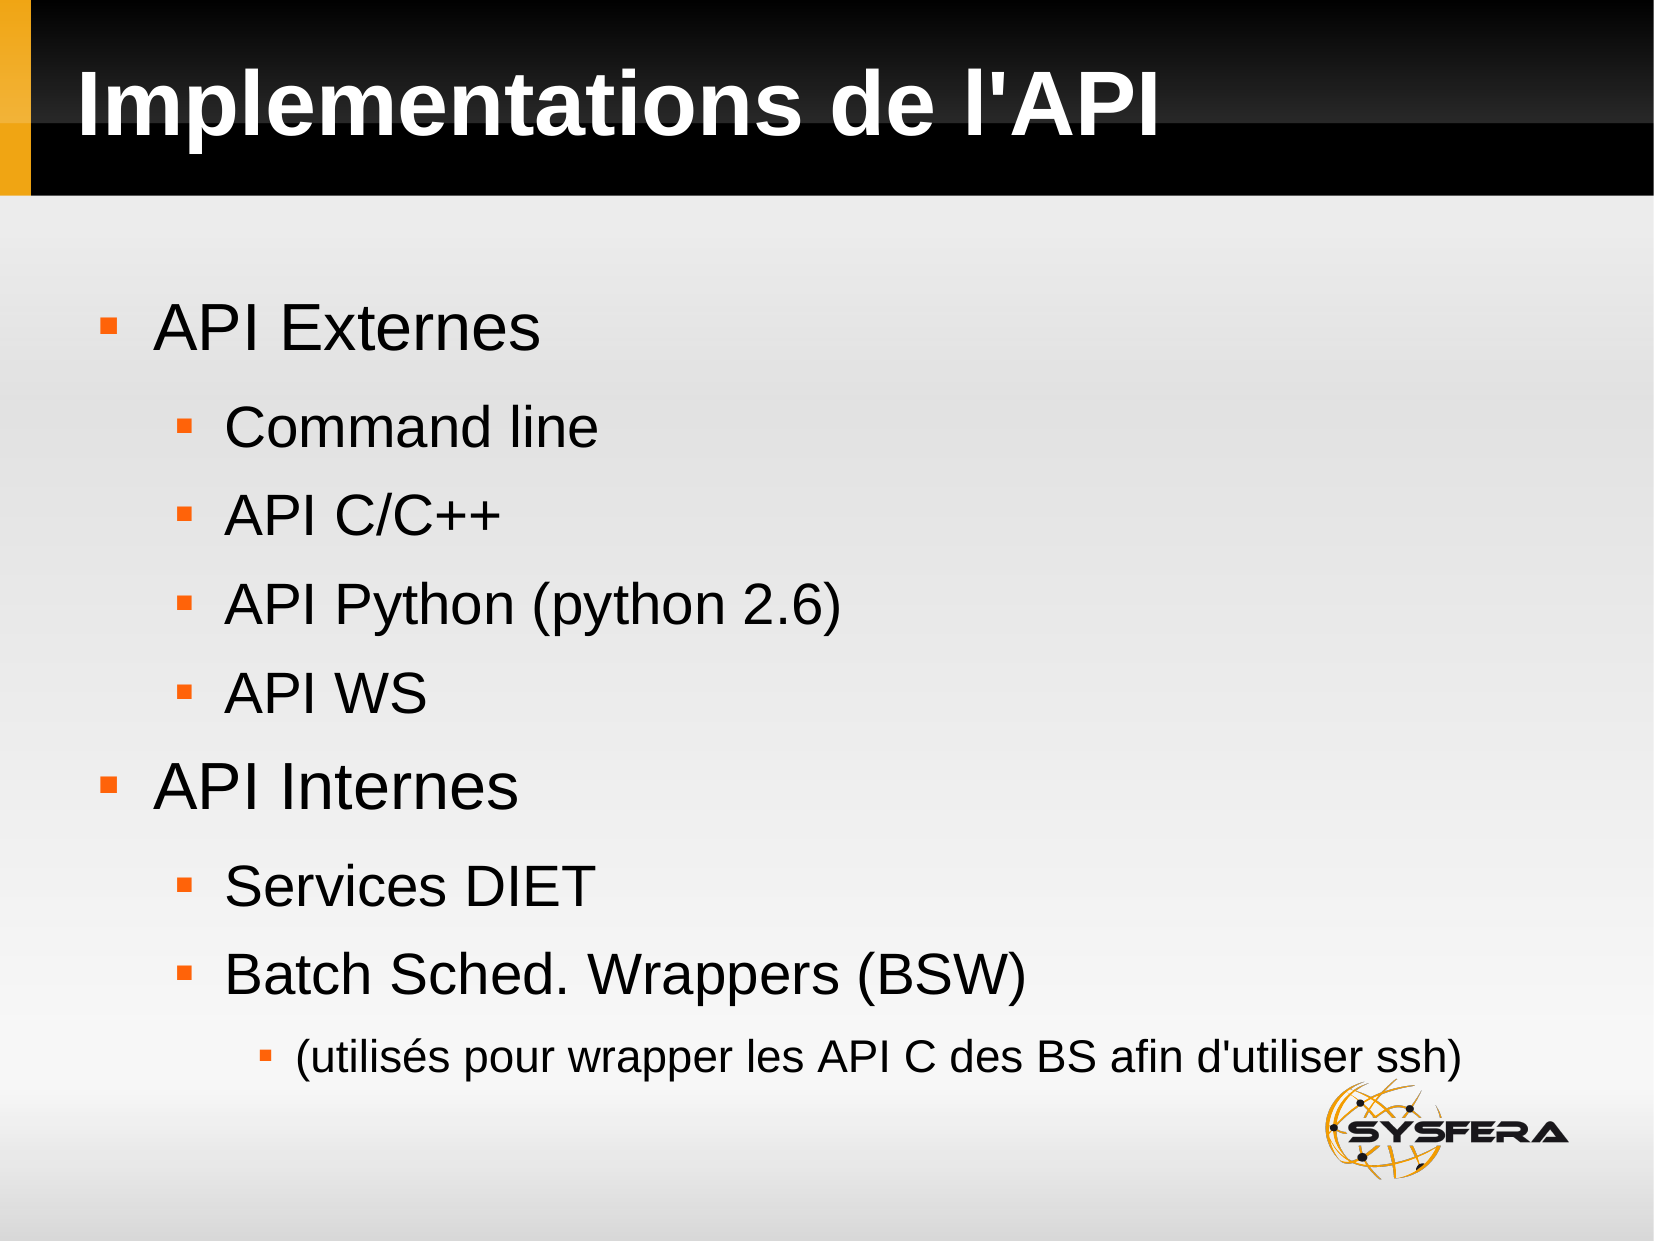

# Implementations de l'API
API Externes
Command line
API C/C++
API Python (python 2.6)
API WS
API Internes
Services DIET
Batch Sched. Wrappers (BSW)
(utilisés pour wrapper les API C des BS afin d'utiliser ssh)